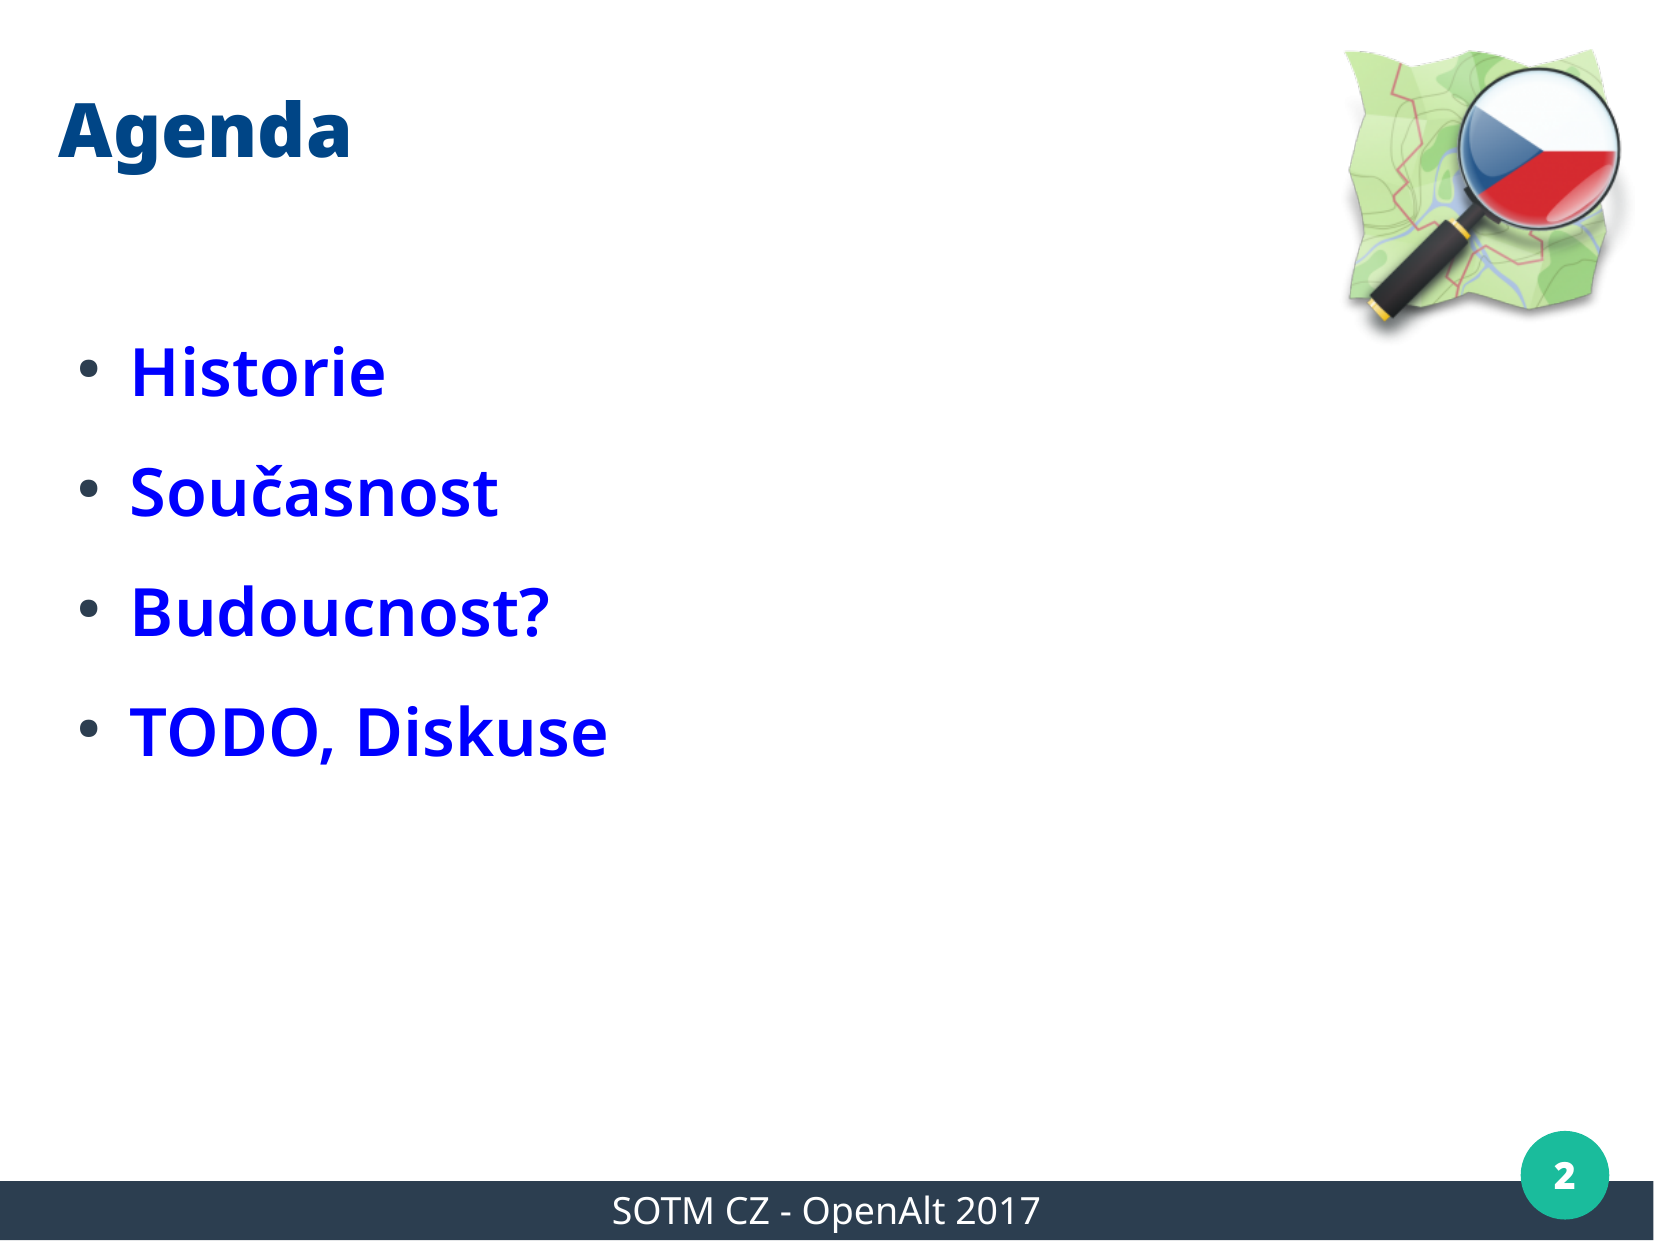

# Agenda
Historie
Současnost
Budoucnost?
TODO, Diskuse
2
SOTM CZ - OpenAlt 2017